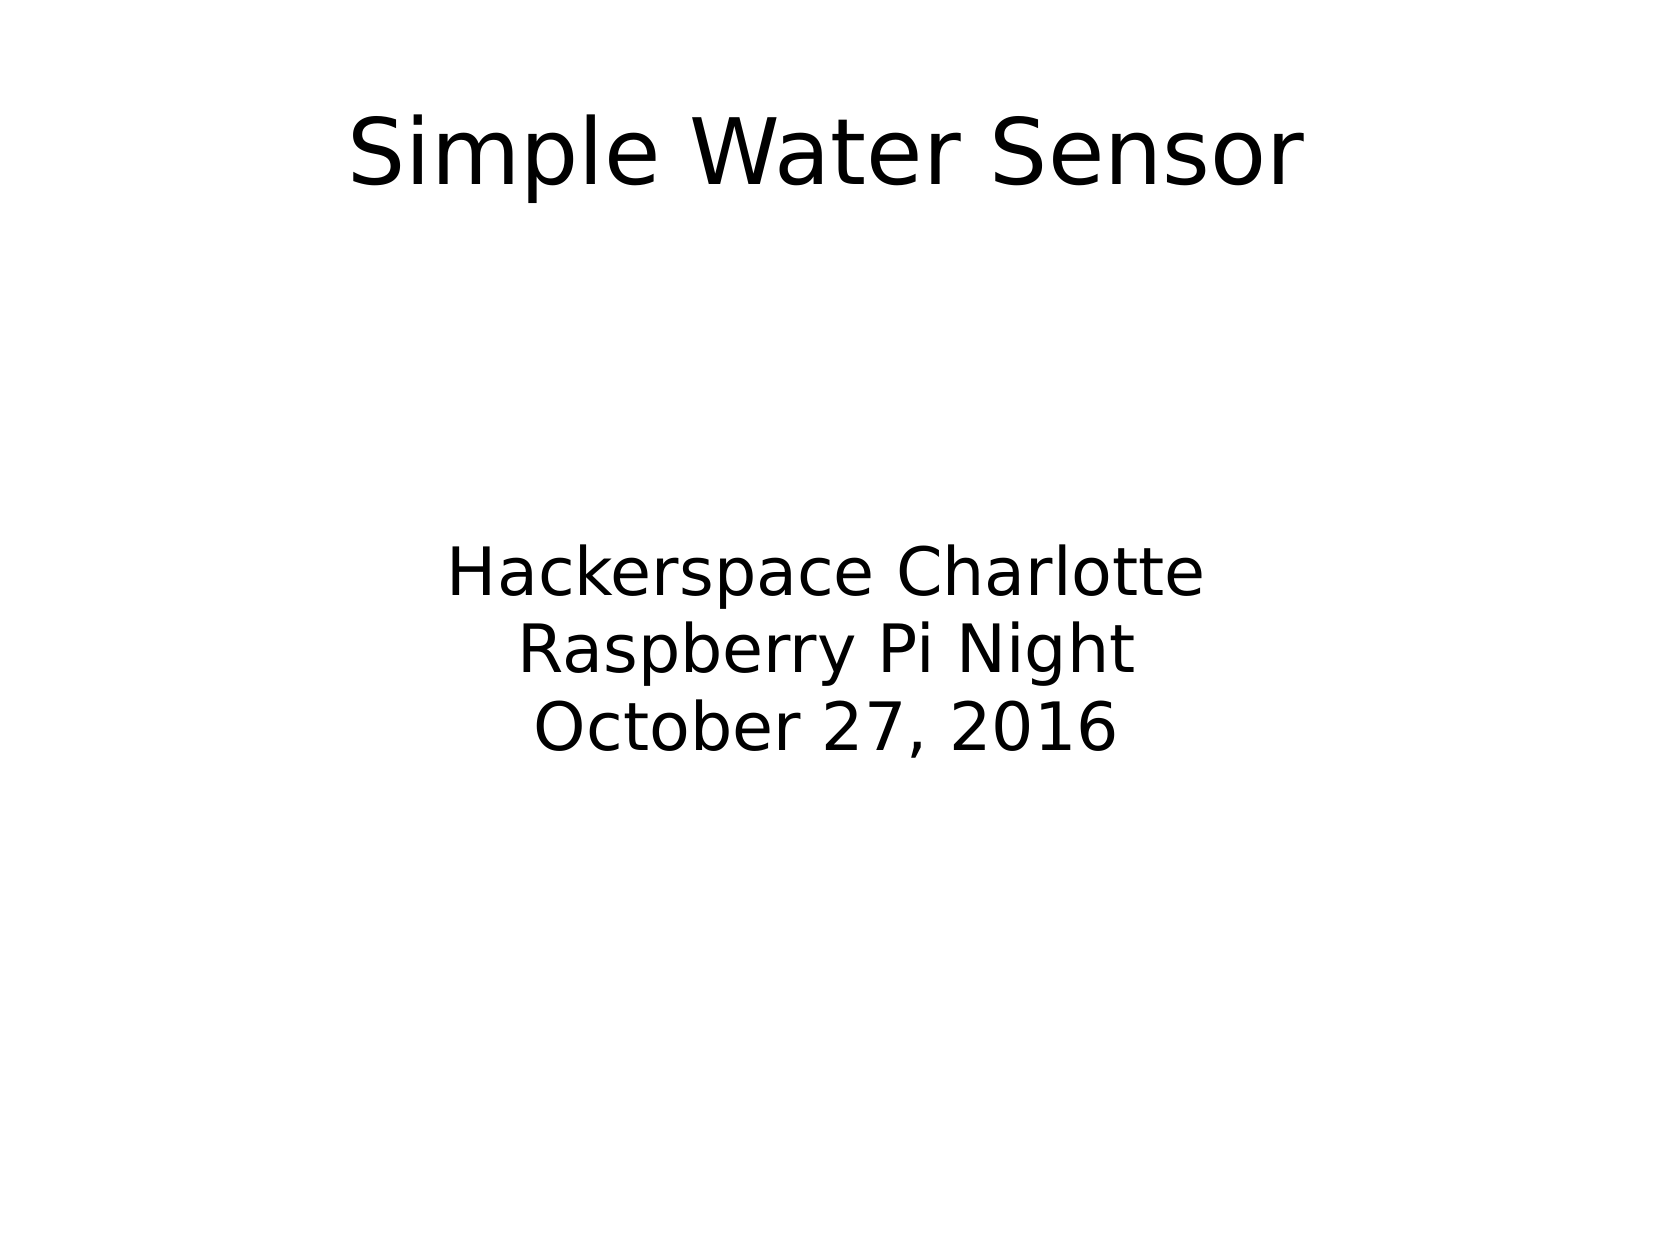

# Simple Water Sensor
Hackerspace Charlotte
Raspberry Pi Night
October 27, 2016